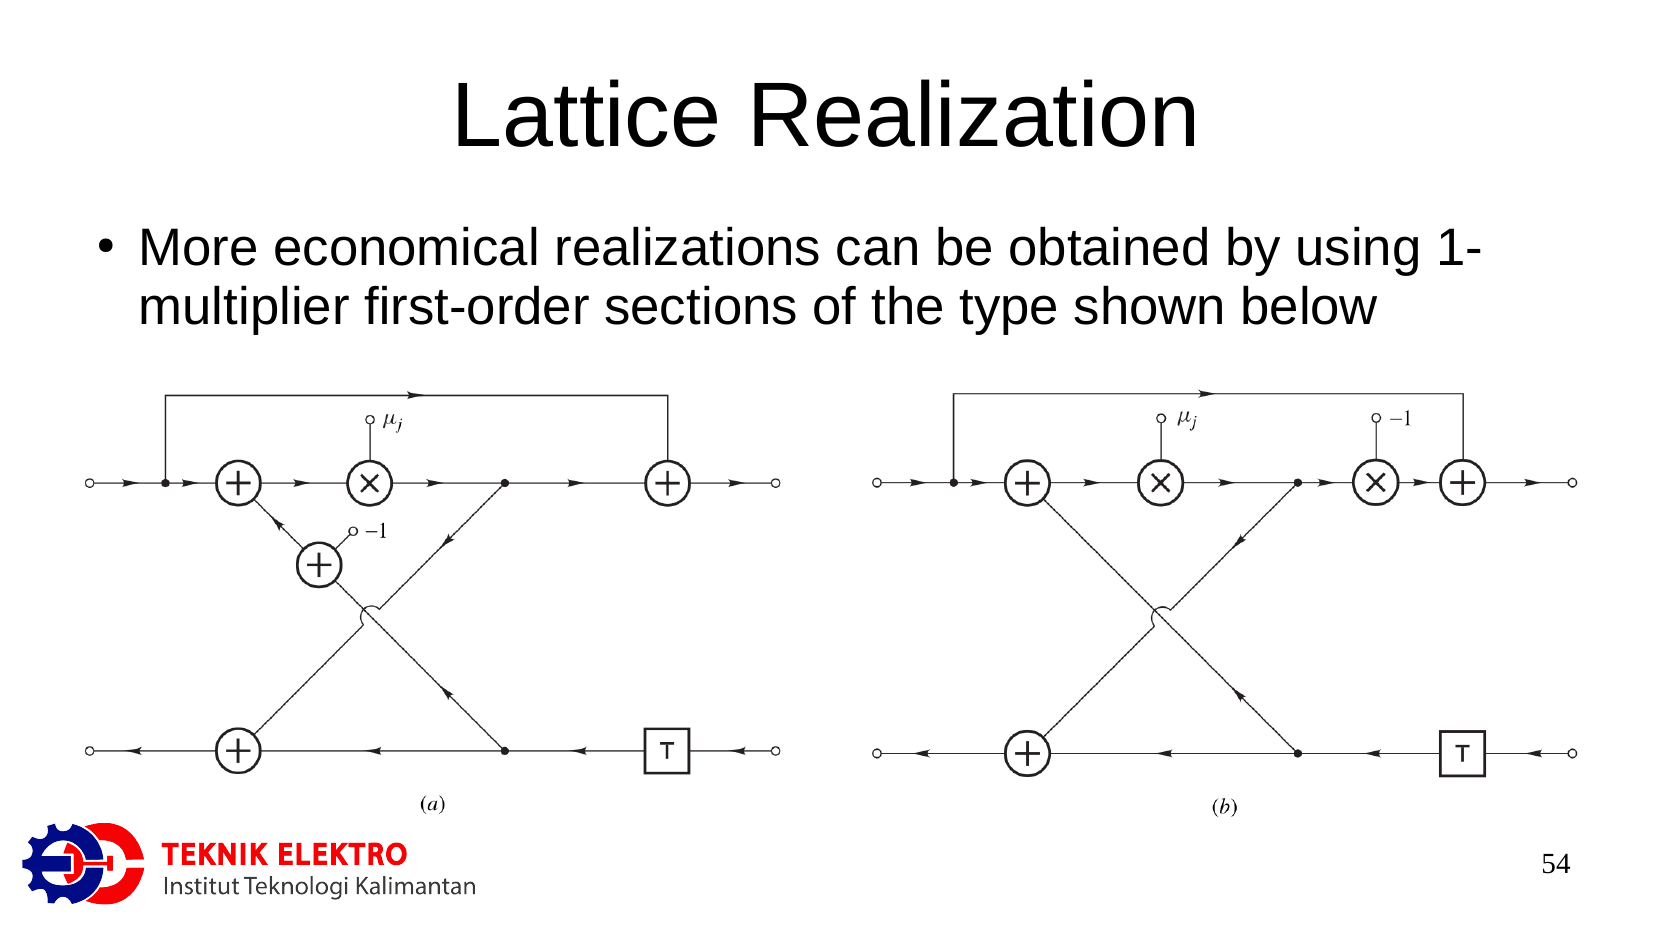

# Lattice Realization
More economical realizations can be obtained by using 1-multiplier ﬁrst-order sections of the type shown below
54